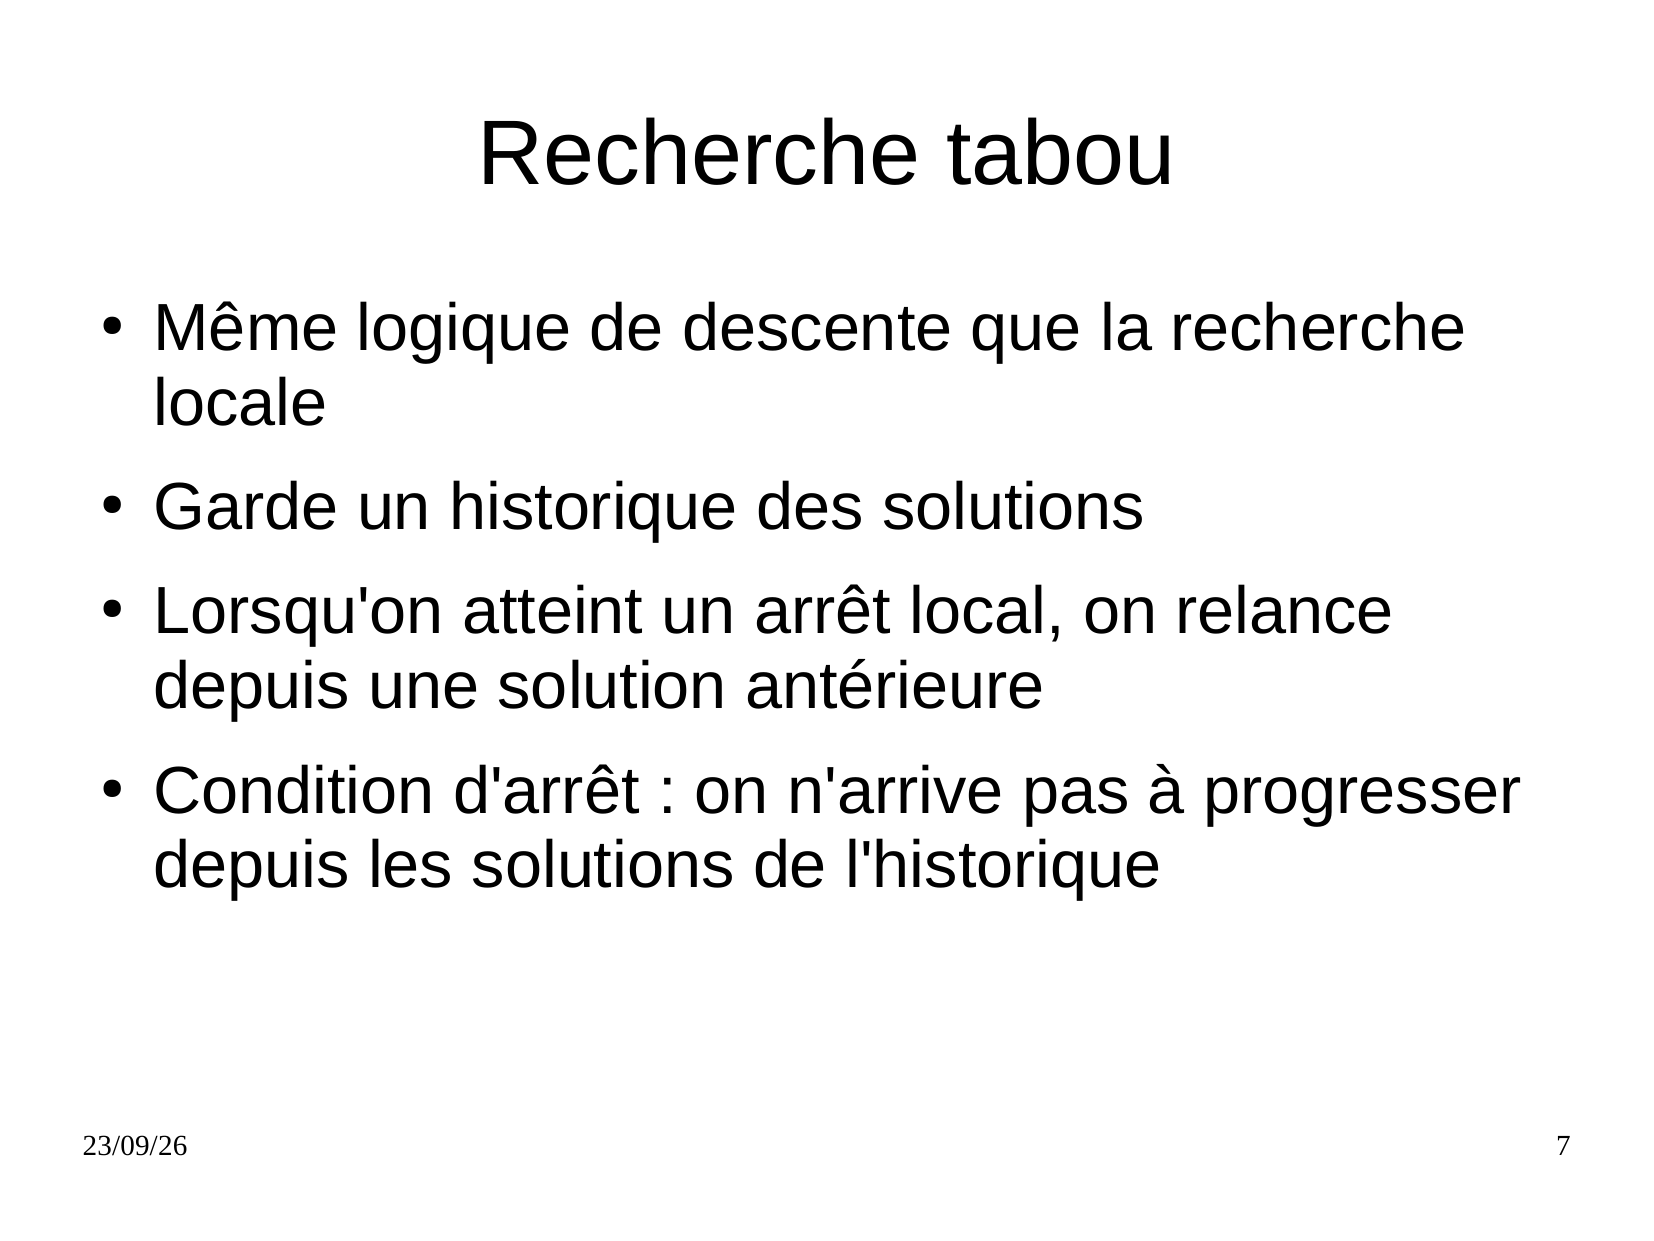

# Recherche tabou
Même logique de descente que la recherche locale
Garde un historique des solutions
Lorsqu'on atteint un arrêt local, on relance depuis une solution antérieure
Condition d'arrêt : on n'arrive pas à progresser depuis les solutions de l'historique
7